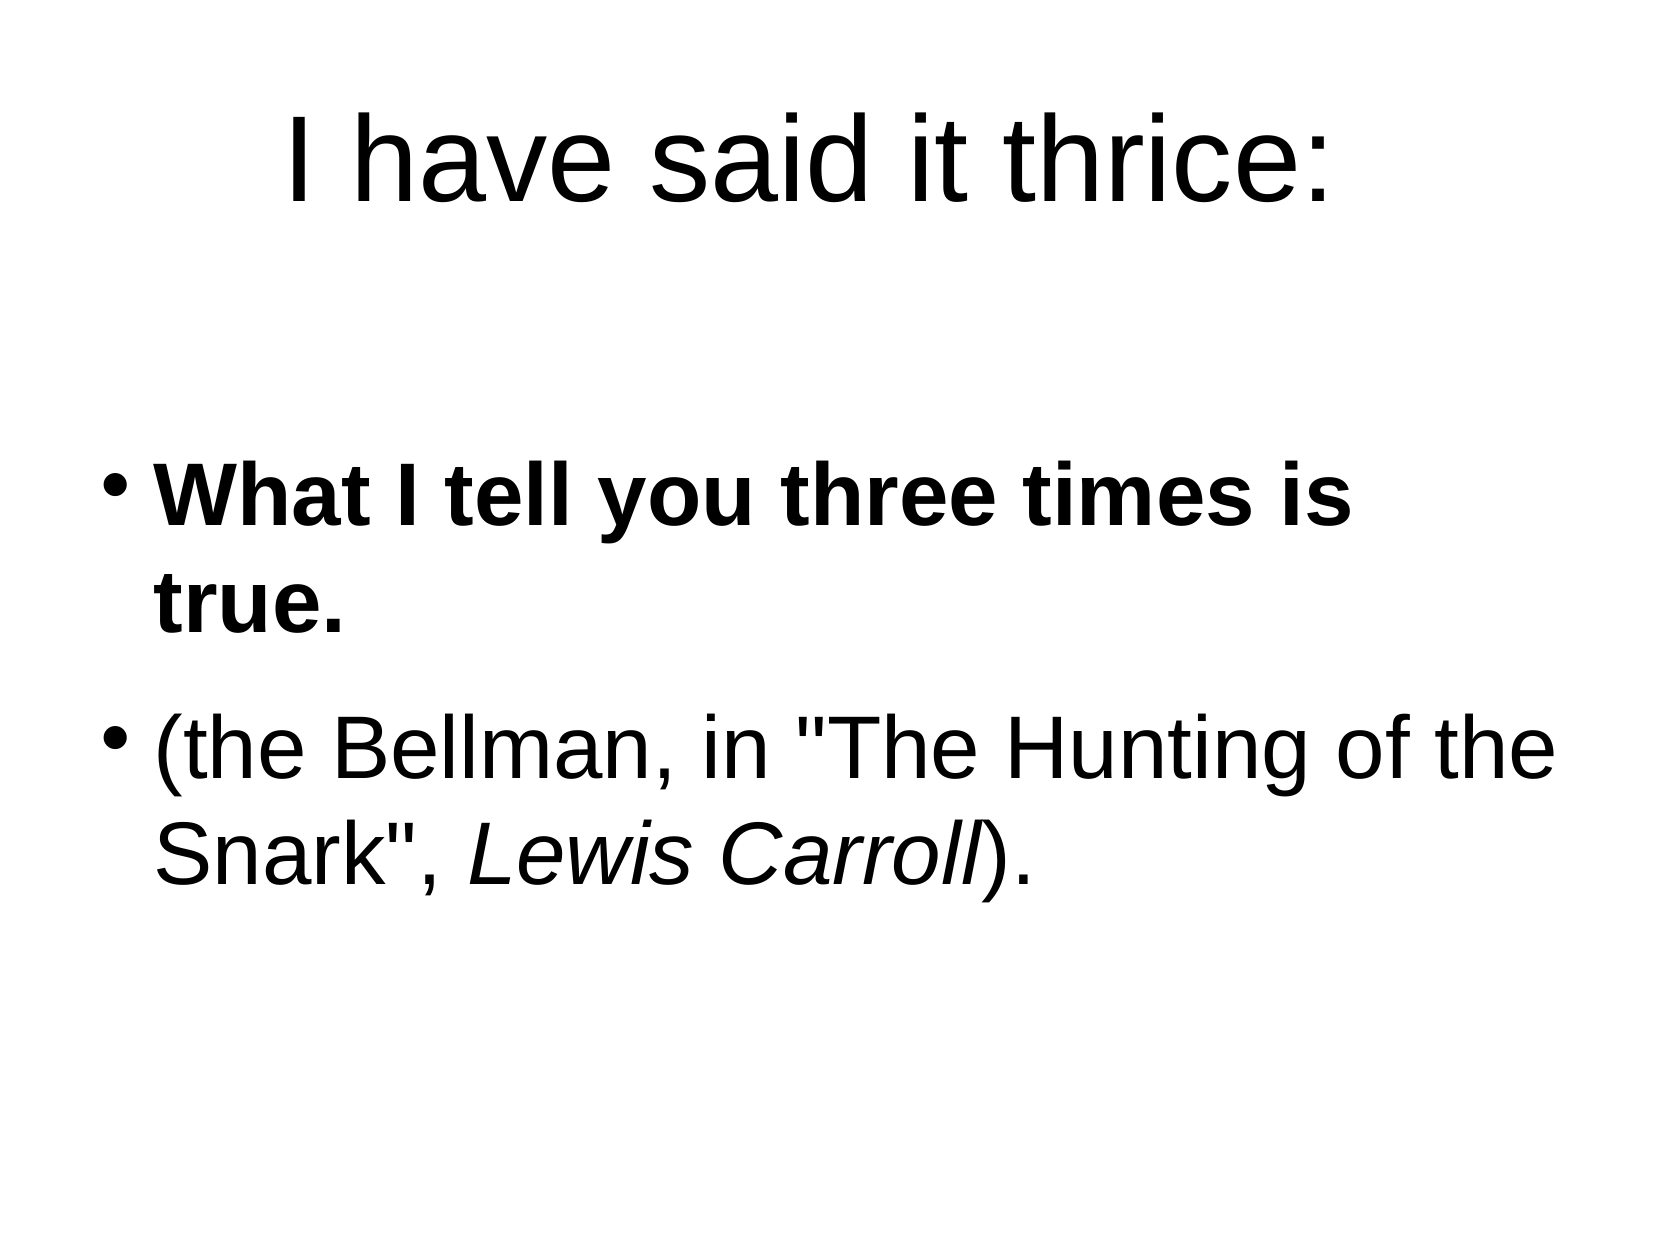

I have said it thrice:
What I tell you three times is true.
(the Bellman, in "The Hunting of the Snark", Lewis Carroll).